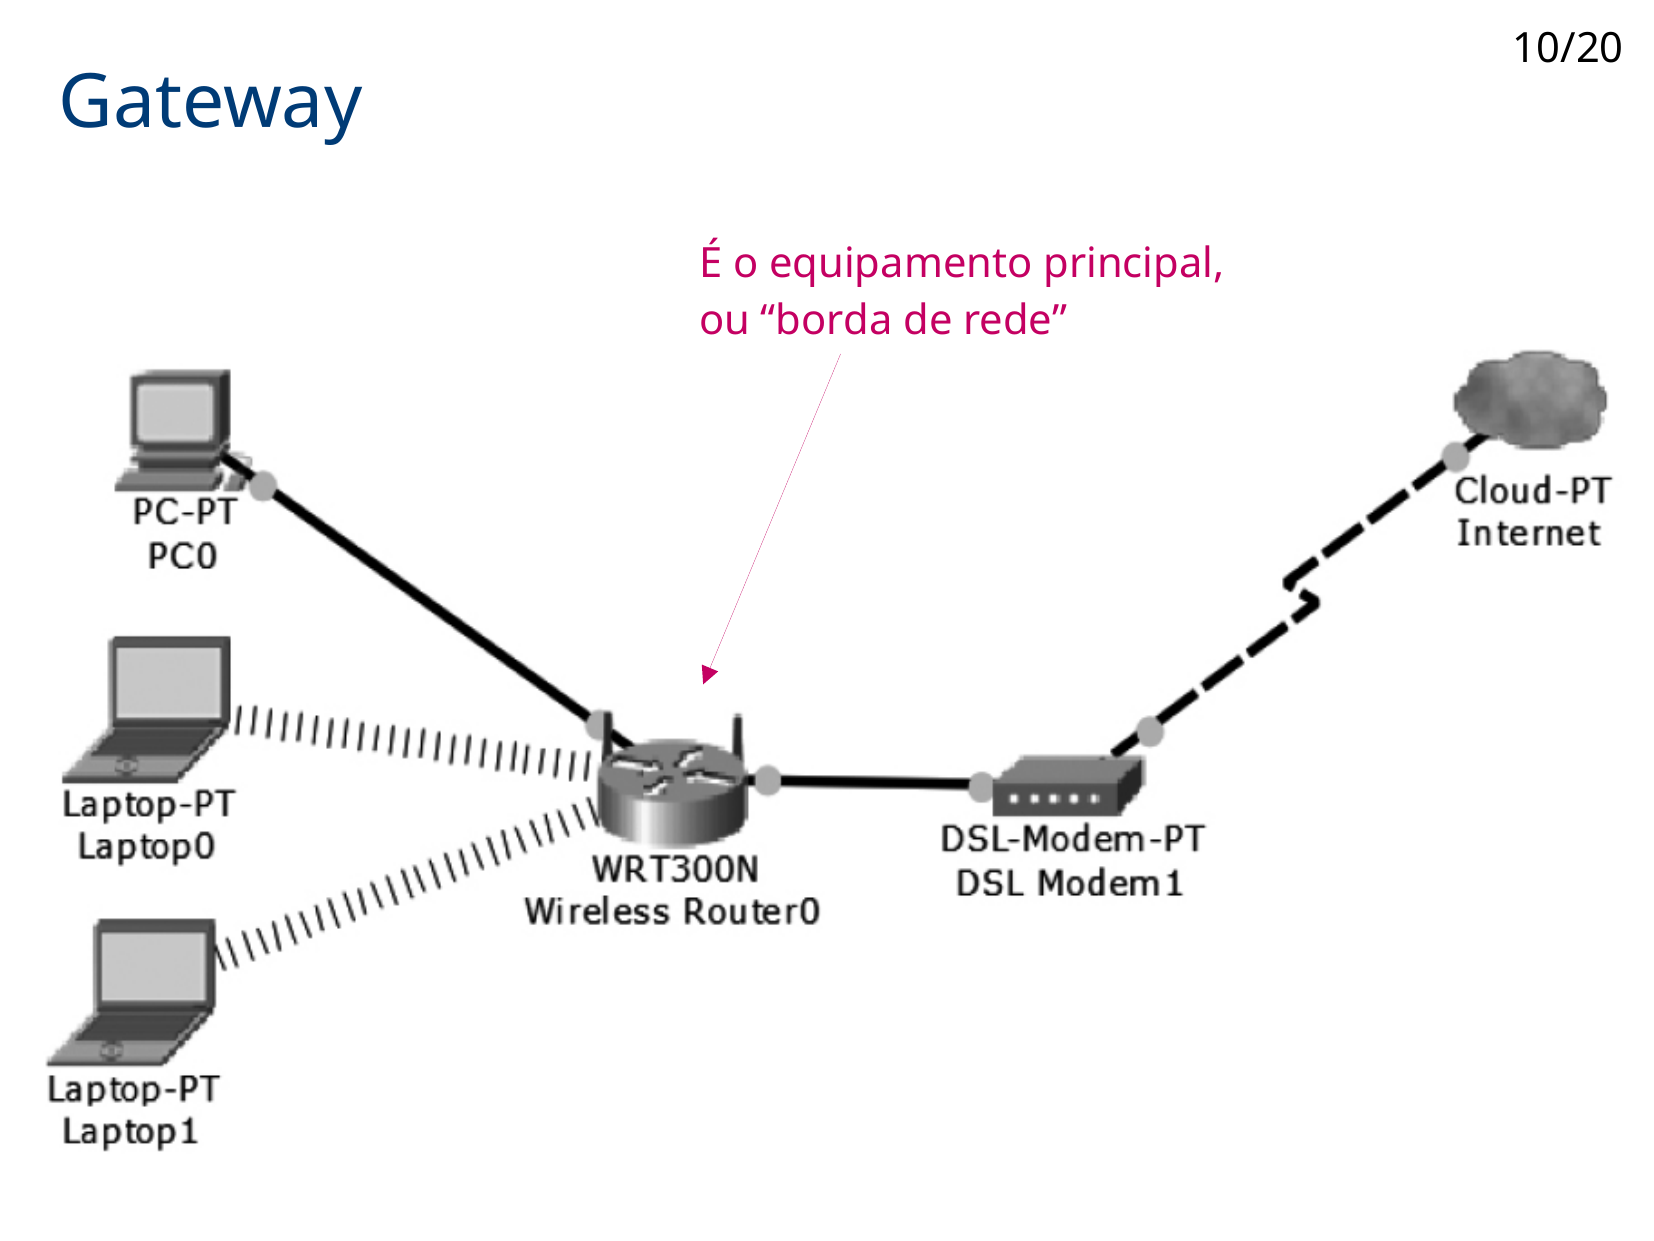

10
# Gateway
É o equipamento principal,
ou “borda de rede”